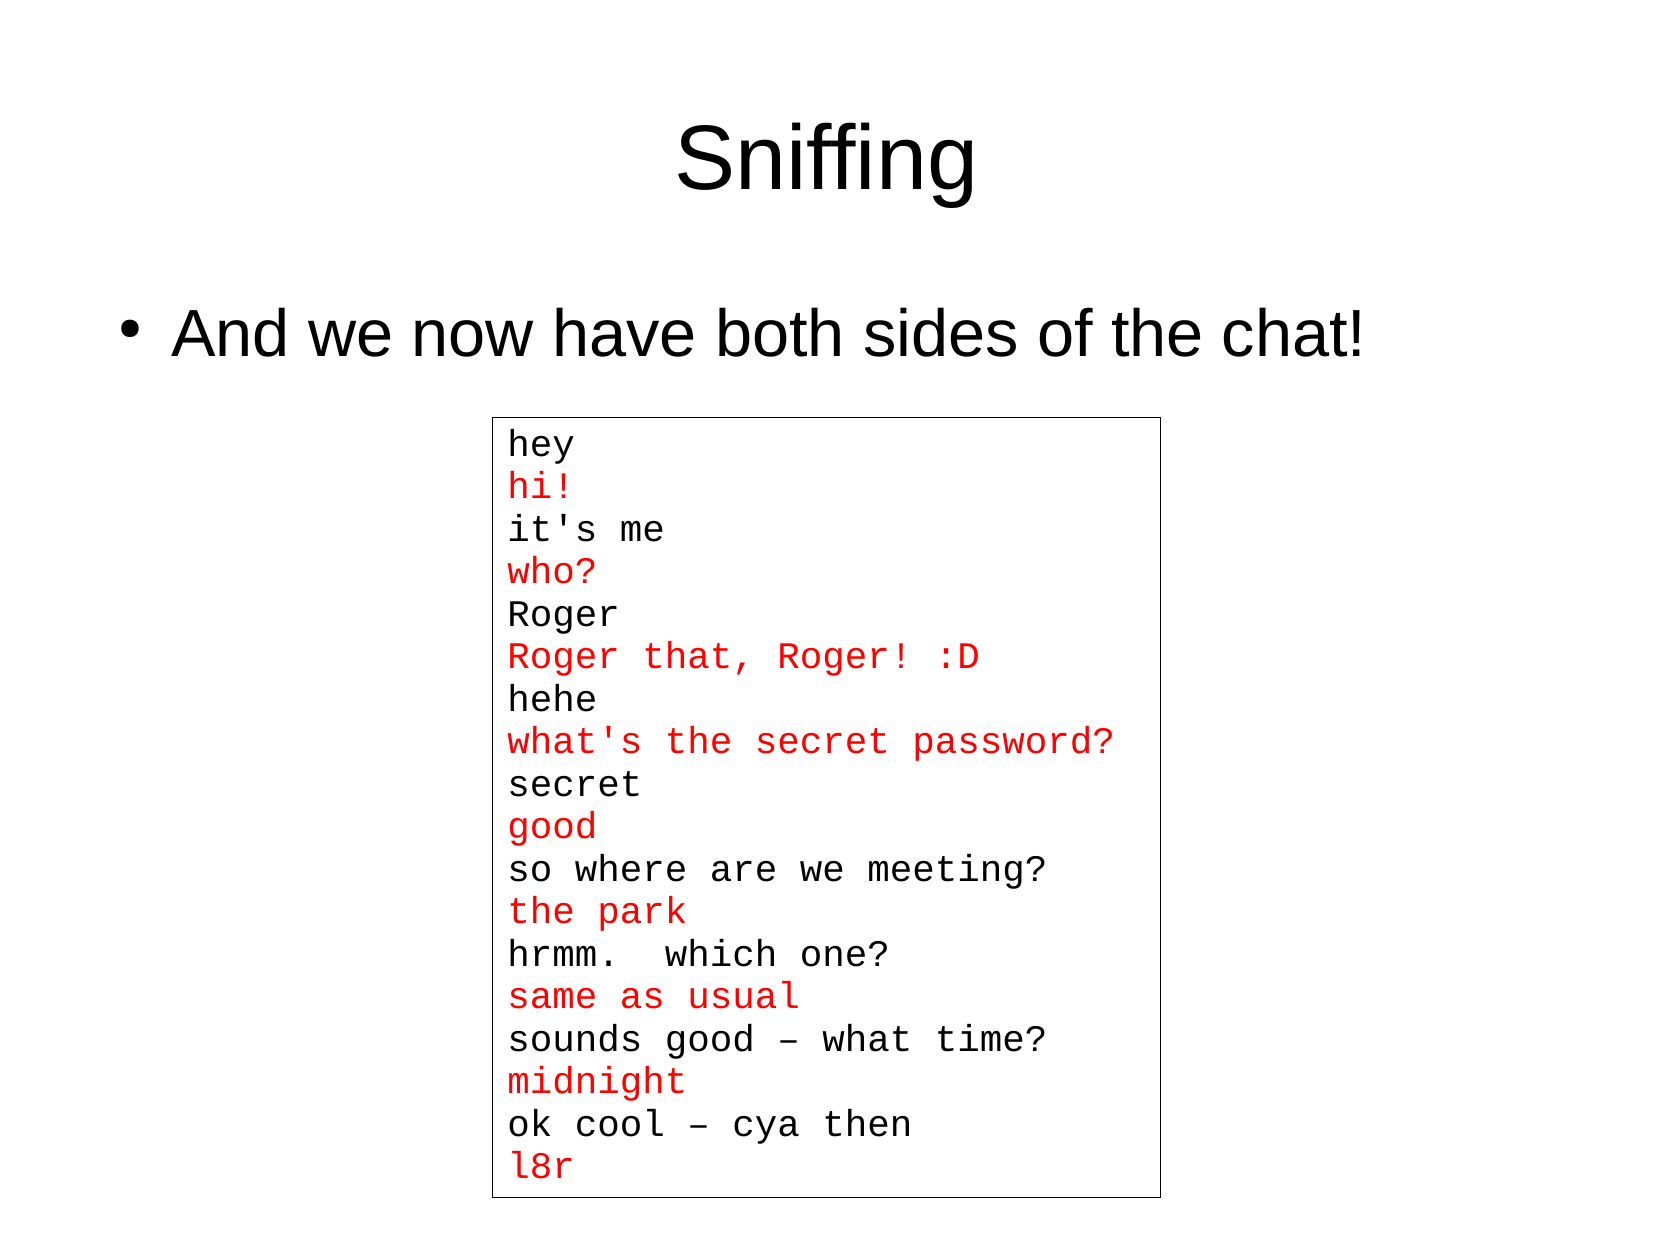

# Sniffing
And we now have both sides of the chat!
hey
hi!
it's me
who?
Roger
Roger that, Roger! :D
hehe
what's the secret password?
secret
good
so where are we meeting?
the park
hrmm. which one?
same as usual
sounds good – what time?
midnight
ok cool – cya then
l8r